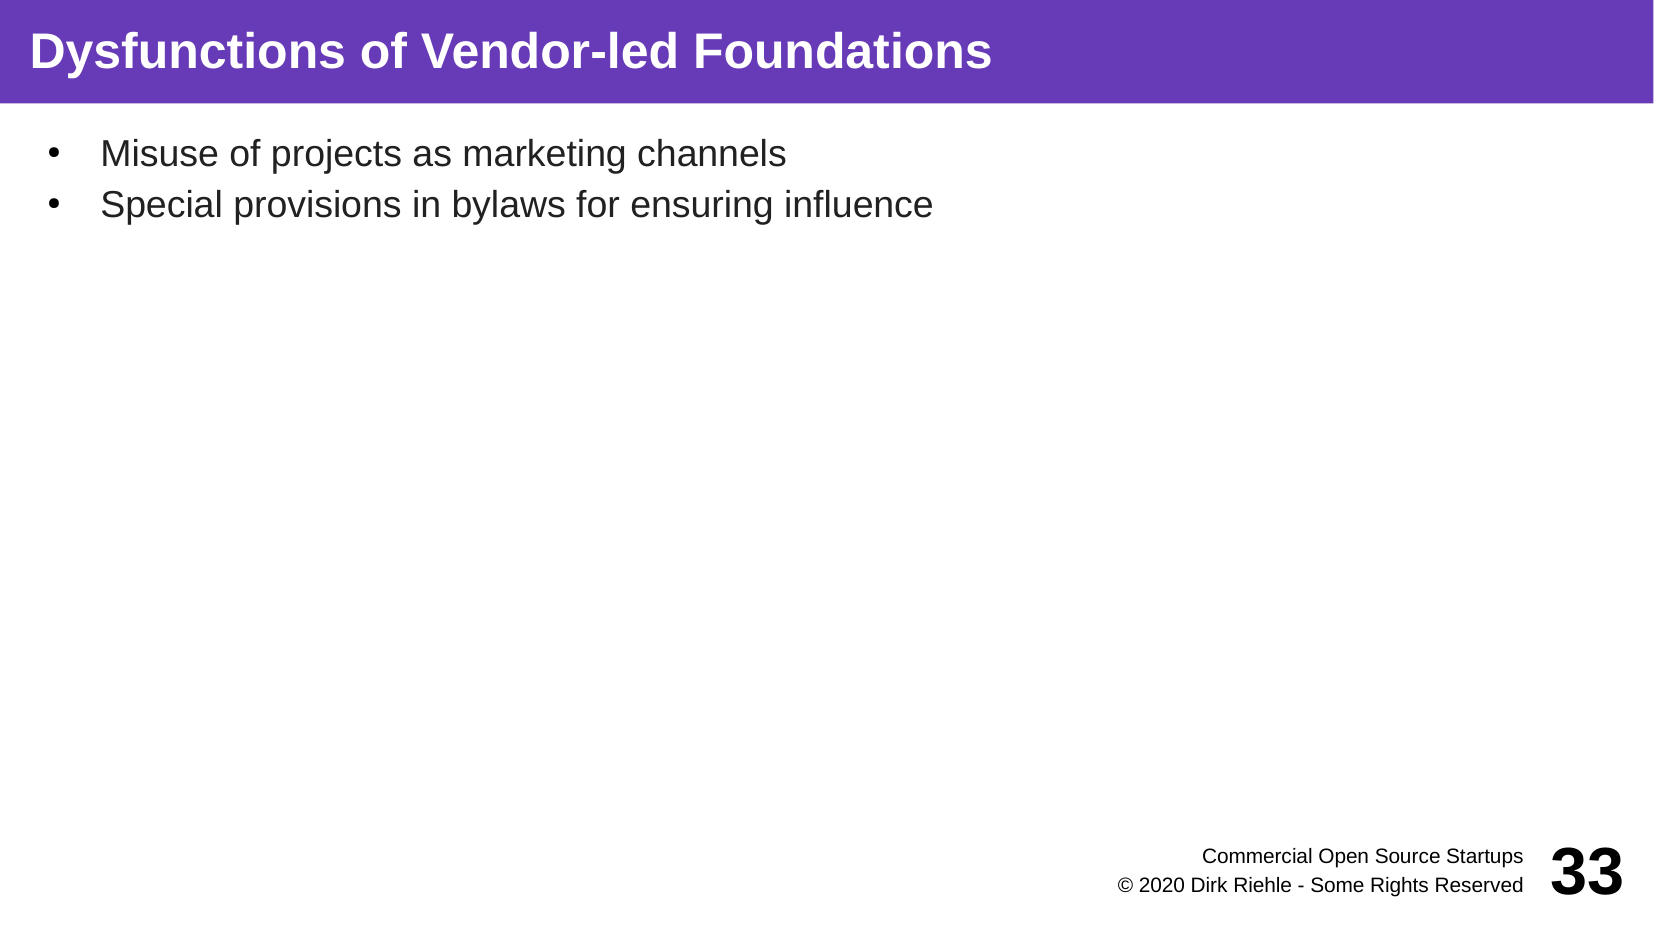

# Dysfunctions of Vendor-led Foundations
Misuse of projects as marketing channels
Special provisions in bylaws for ensuring influence
Commercial Open Source Startups
33
© 2020 Dirk Riehle - Some Rights Reserved